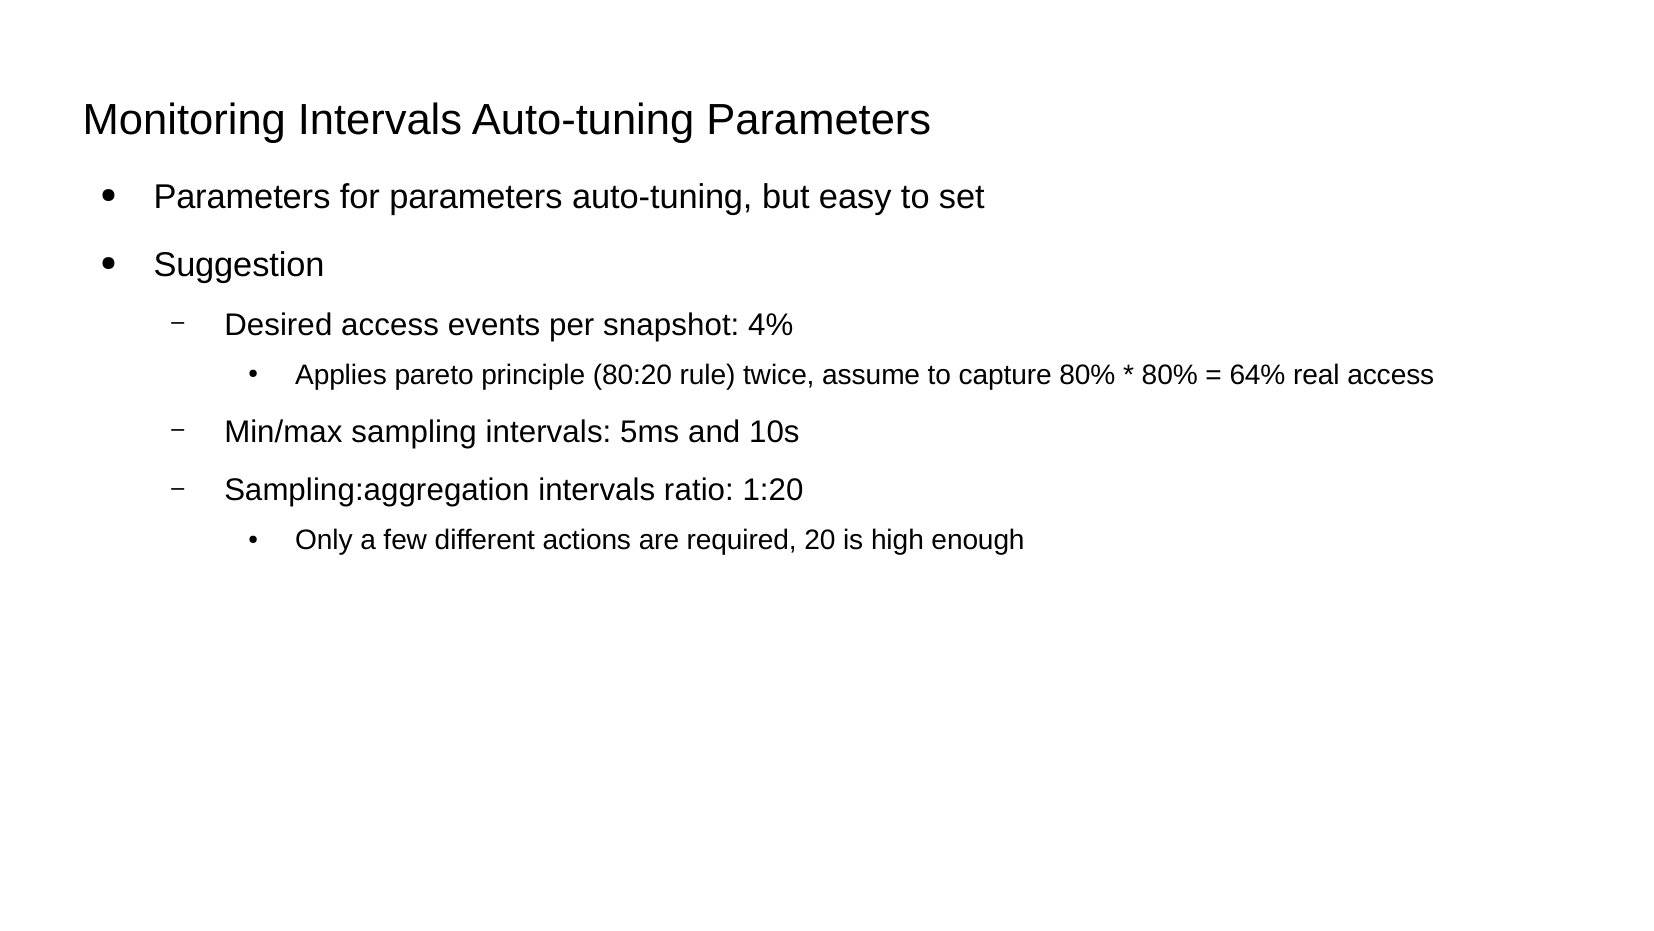

# Monitoring Intervals Auto-tuning Parameters
Parameters for parameters auto-tuning, but easy to set
Suggestion
Desired access events per snapshot: 4%
Applies pareto principle (80:20 rule) twice, assume to capture 80% * 80% = 64% real access
Min/max sampling intervals: 5ms and 10s
Sampling:aggregation intervals ratio: 1:20
Only a few different actions are required, 20 is high enough